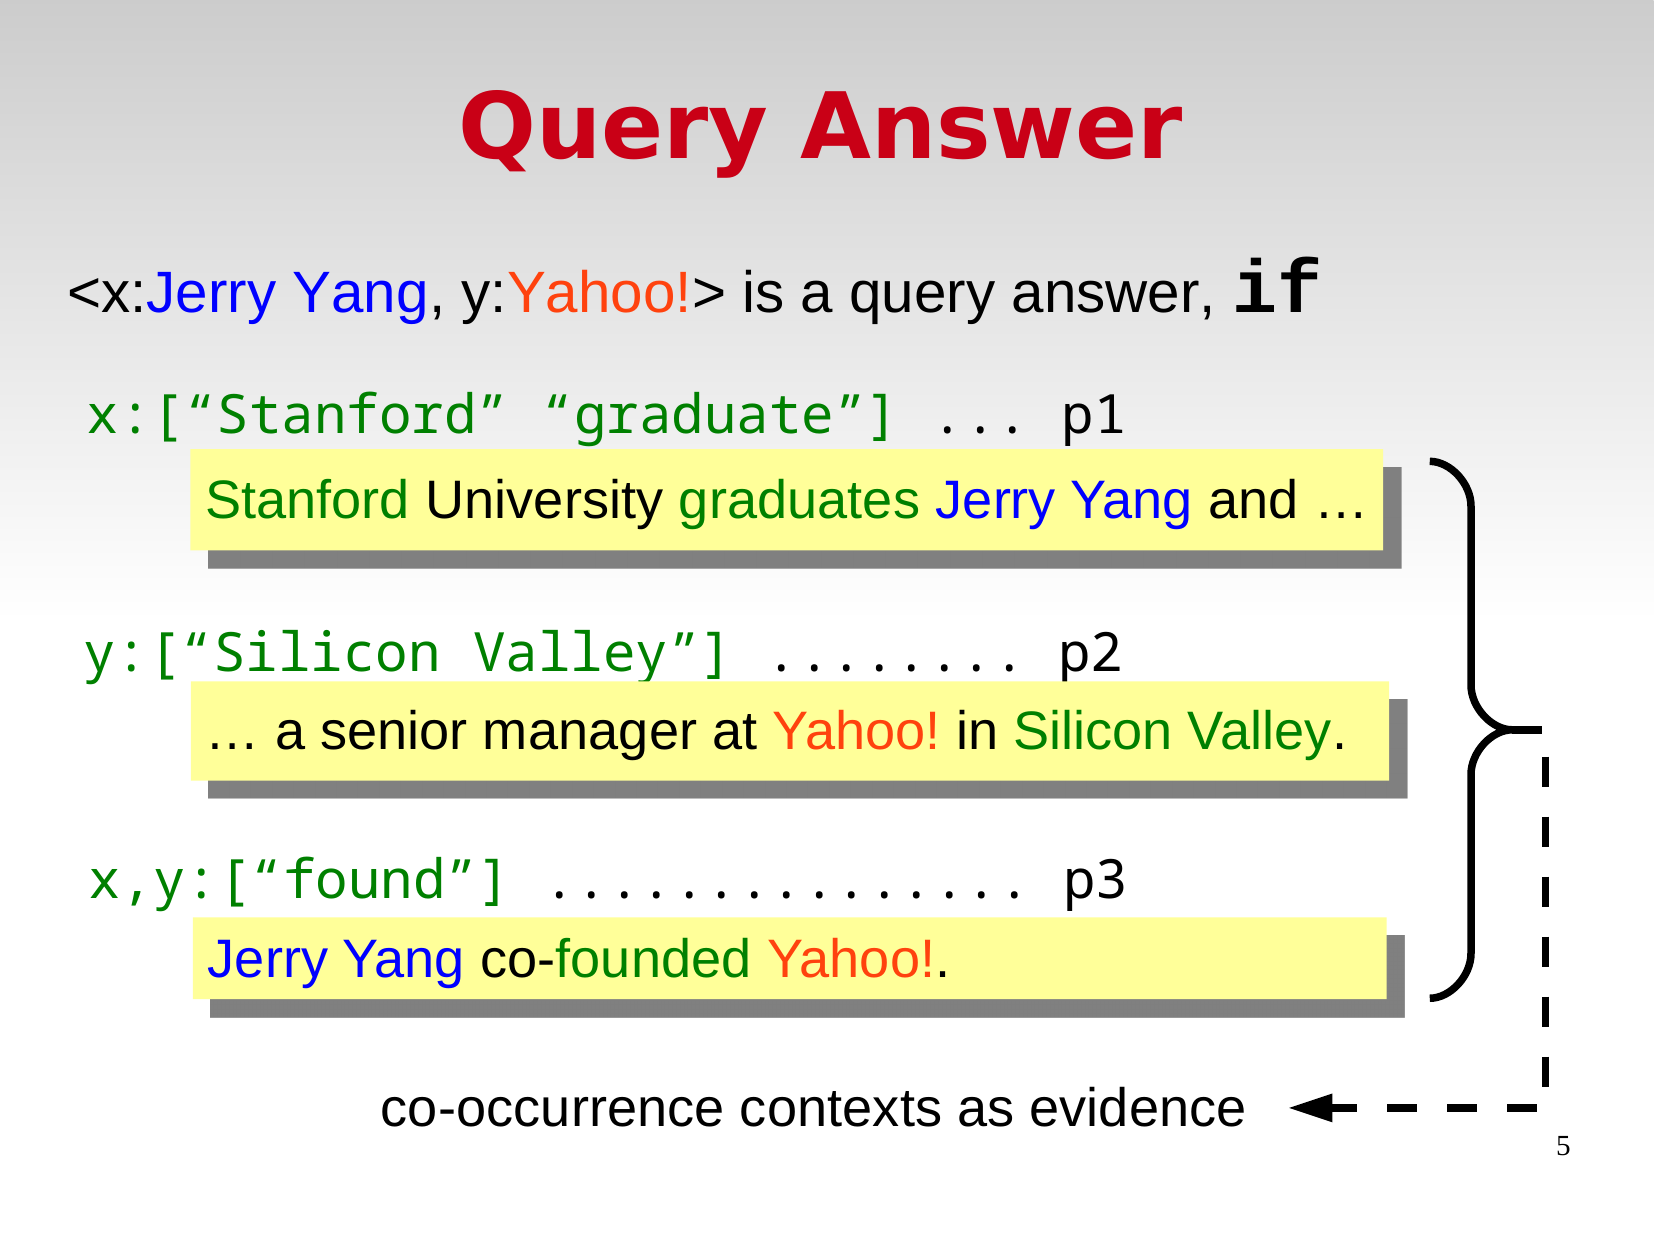

Query Answer
# <x:Jerry Yang, y:Yahoo!> is a query answer, if
x:[“Stanford” “graduate”] ... p1
Stanford University graduates Jerry Yang and …
y:[“Silicon Valley”] ........ p2
… a senior manager at Yahoo! in Silicon Valley.
x,y:[“found”] ............... p3
Jerry Yang co-founded Yahoo!.
co-occurrence contexts as evidence
5